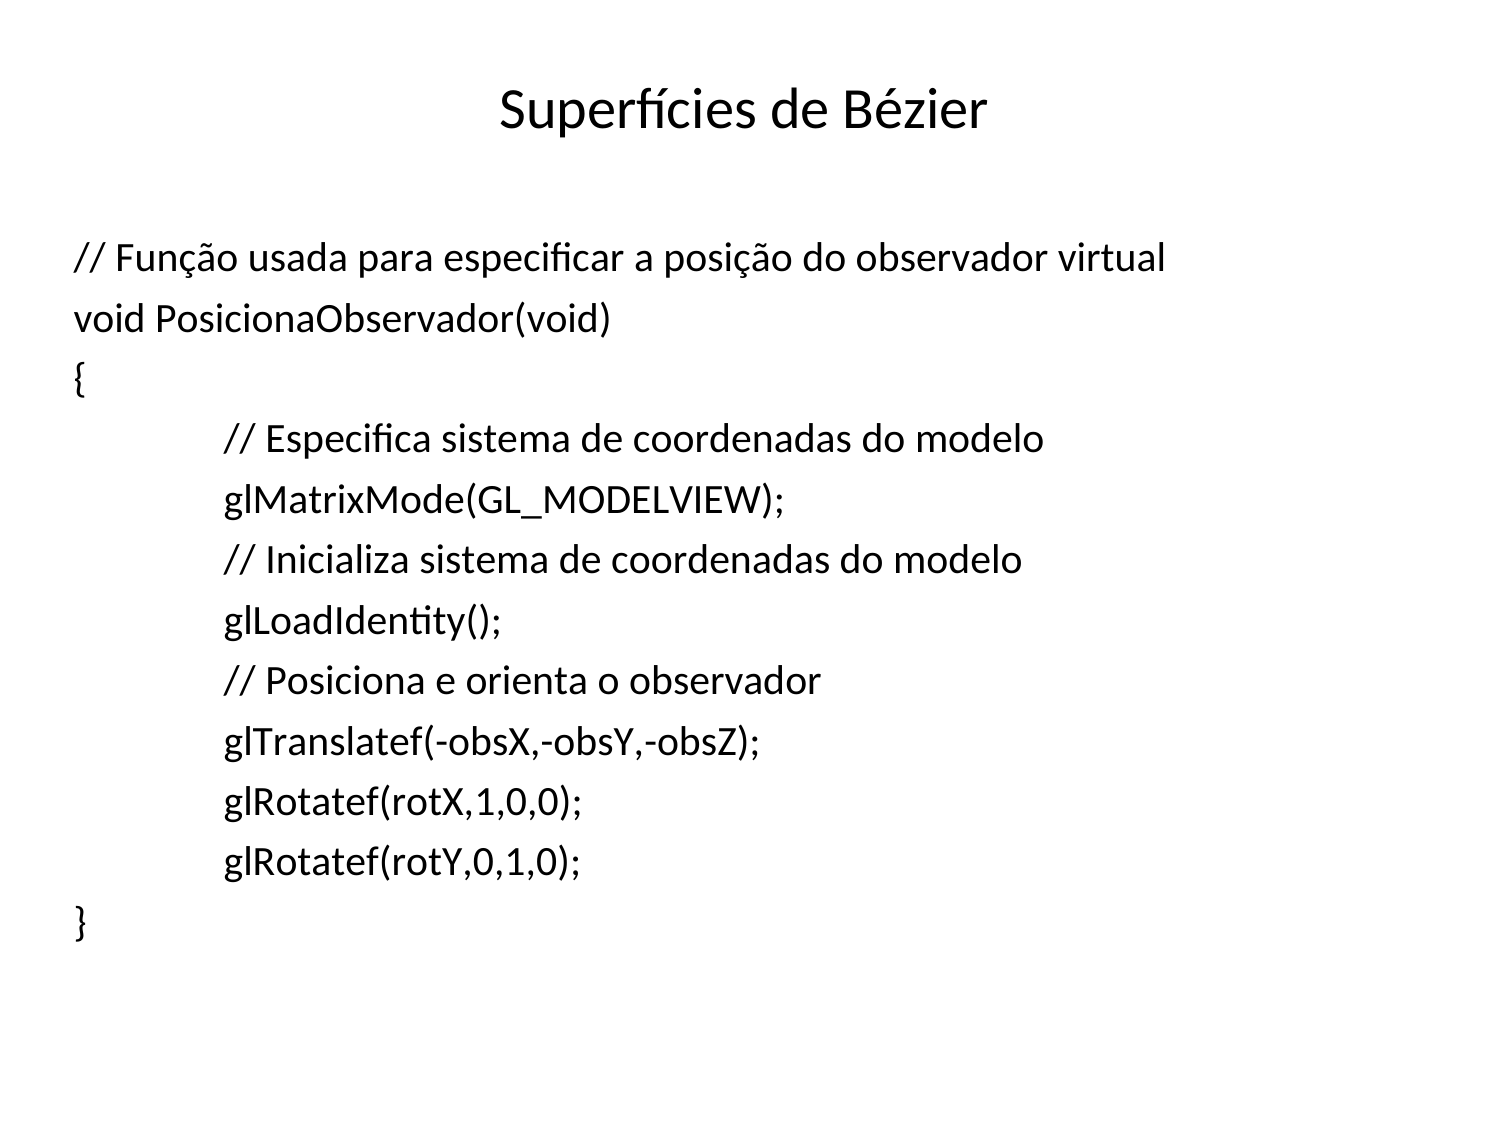

# Superfícies de Bézier
// Função usada para especificar a posição do observador virtual
void PosicionaObservador(void)
{
	// Especifica sistema de coordenadas do modelo
	glMatrixMode(GL_MODELVIEW);
	// Inicializa sistema de coordenadas do modelo
	glLoadIdentity();
	// Posiciona e orienta o observador
	glTranslatef(-obsX,-obsY,-obsZ);
	glRotatef(rotX,1,0,0);
	glRotatef(rotY,0,1,0);
}